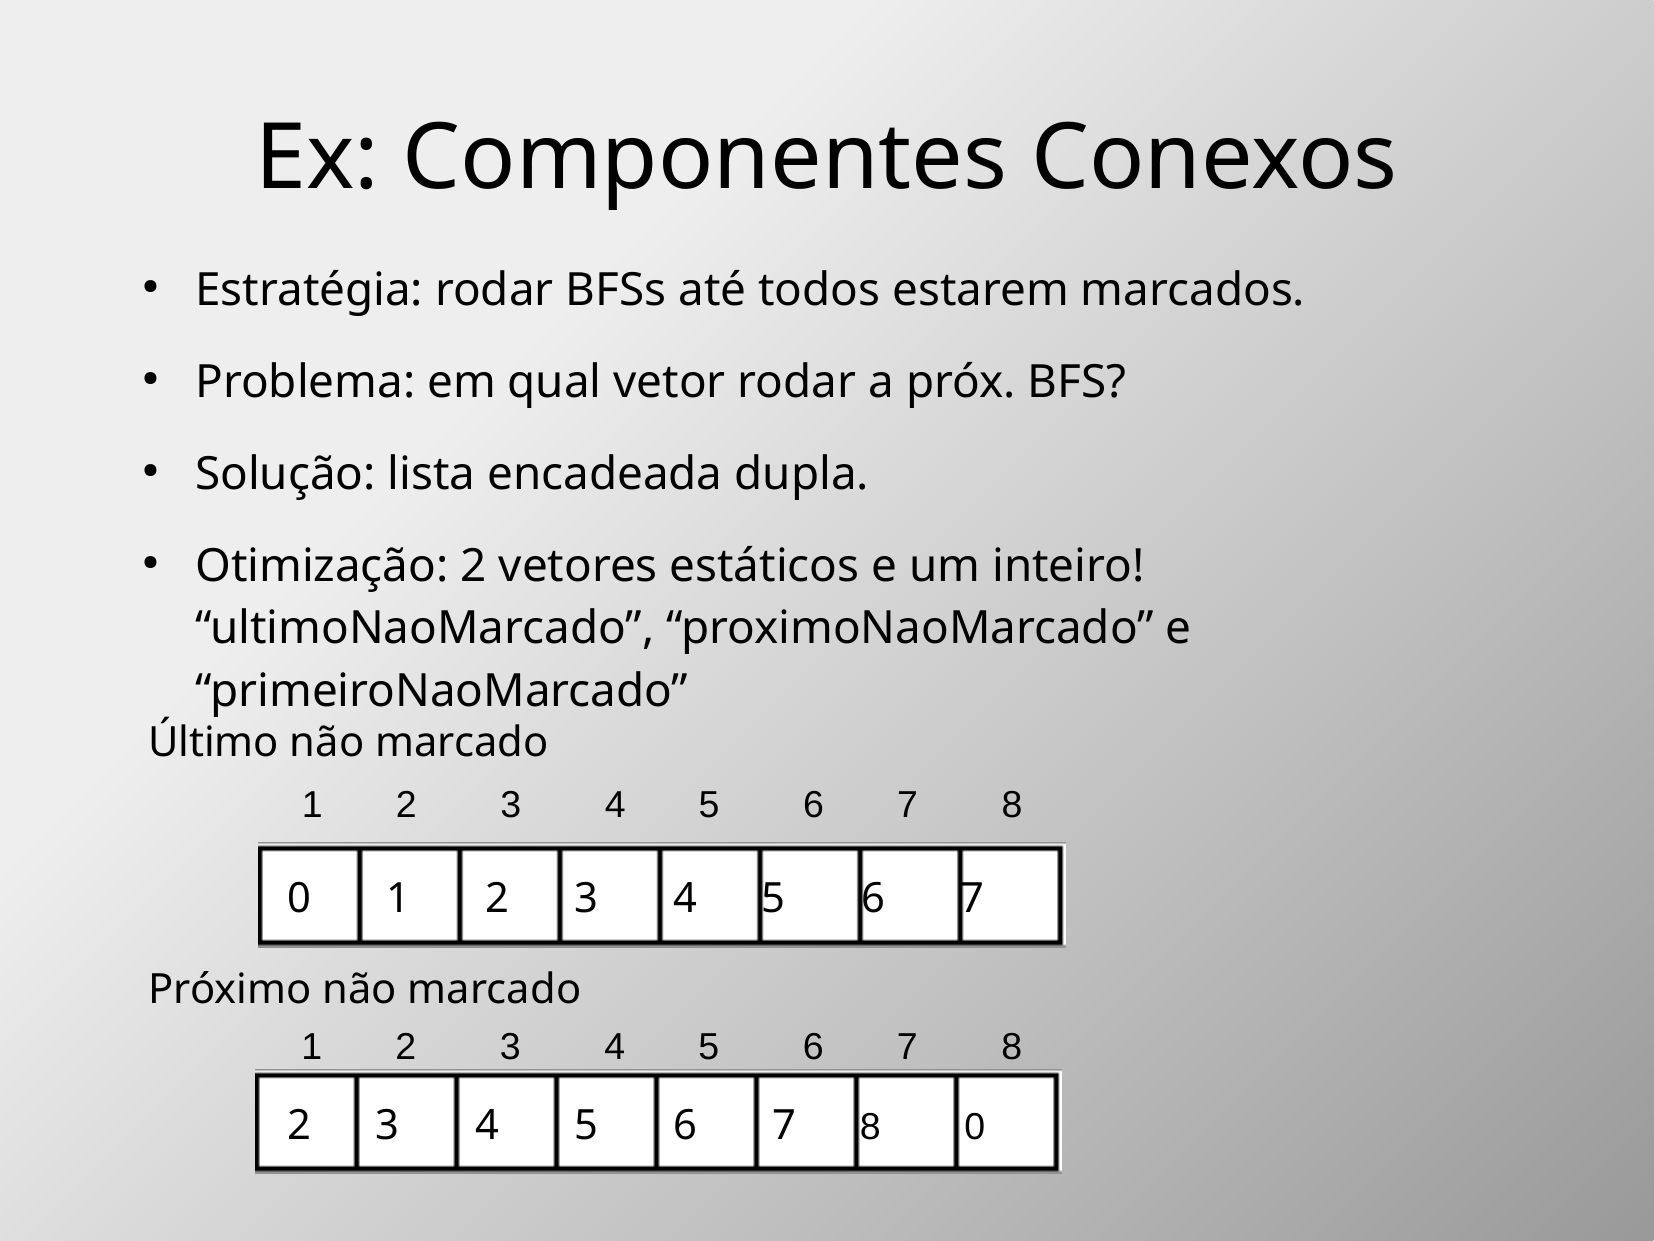

# Ex: Componentes Conexos
Estratégia: rodar BFSs até todos estarem marcados.
Problema: em qual vetor rodar a próx. BFS?
Solução: lista encadeada dupla.
Otimização: 2 vetores estáticos e um inteiro! “ultimoNaoMarcado”, “proximoNaoMarcado” e “primeiroNaoMarcado”
Último não marcado
 1 2 3 4 5 6 7 8
 0 1 2 3 4 5 6 7
Próximo não marcado
 1 2 3 4 5 6 7 8
 2 3 4 5 6 7 8 0